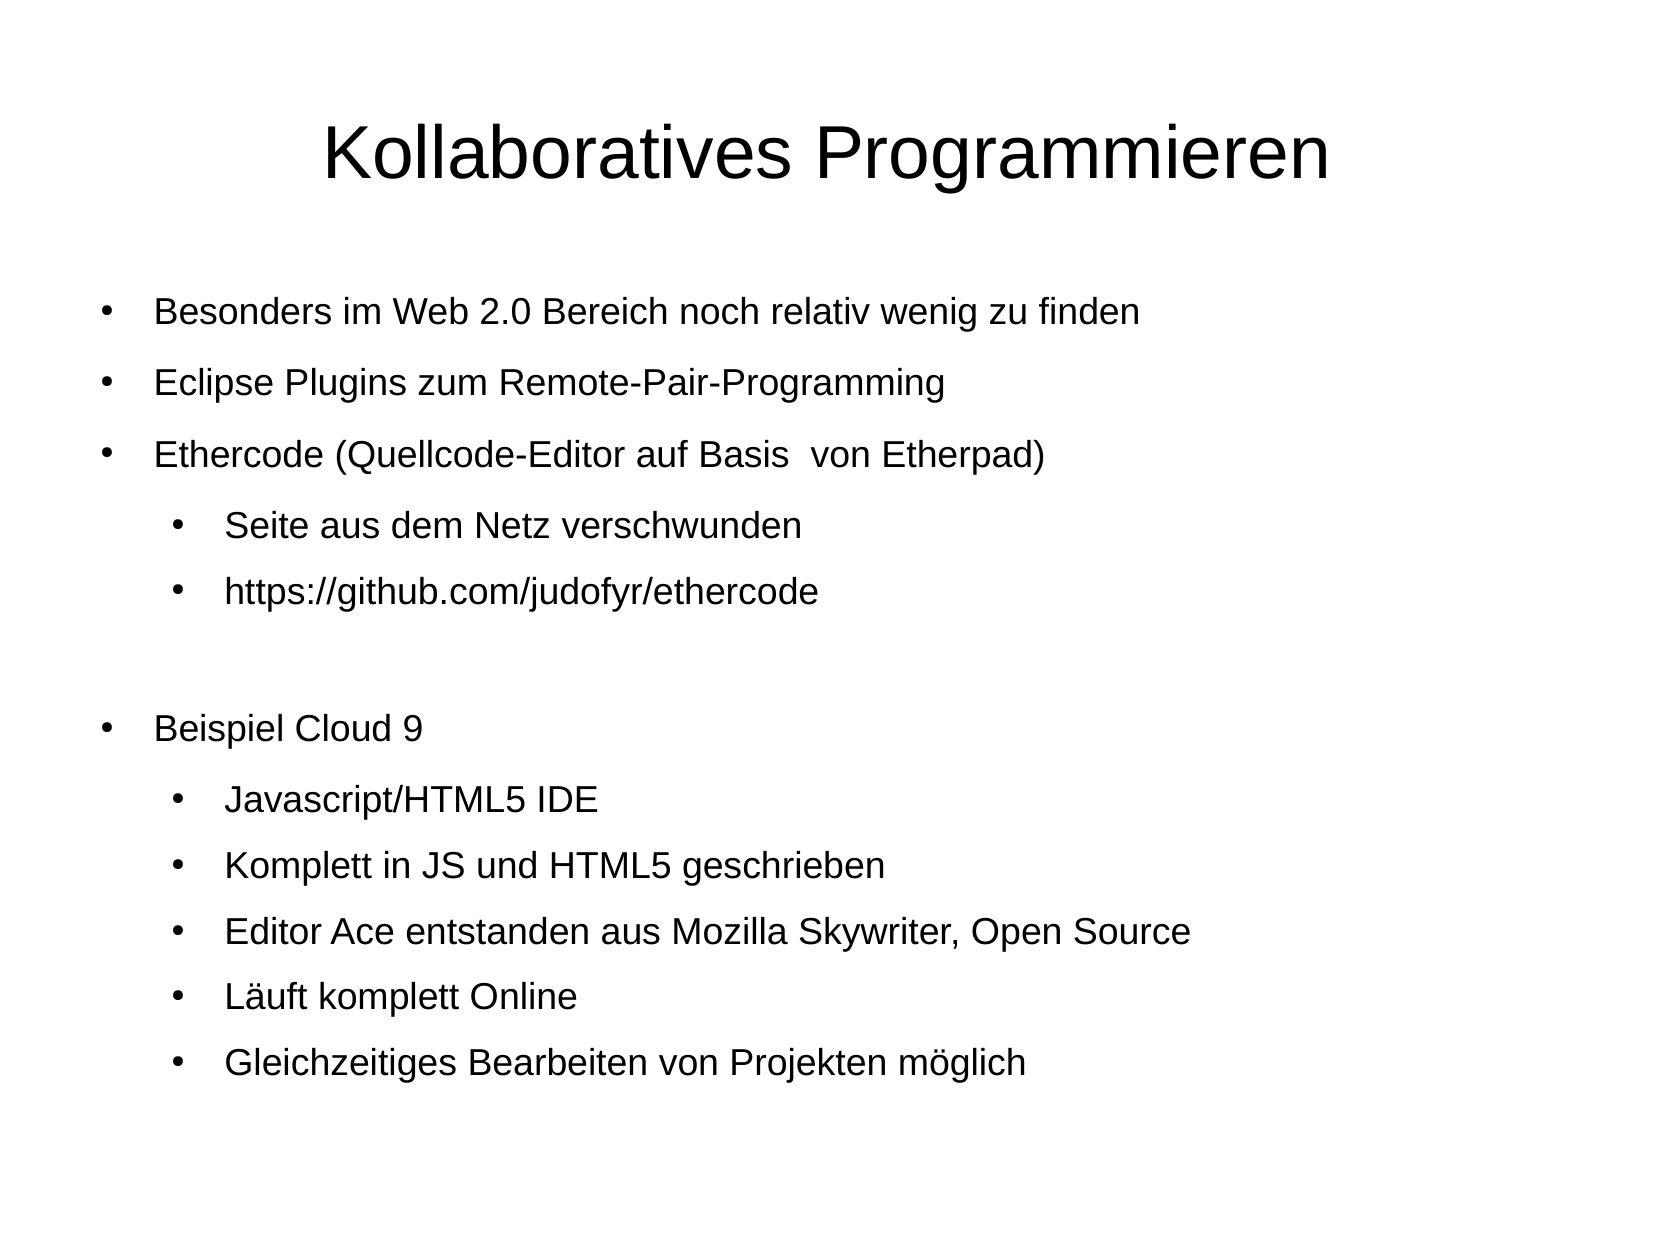

# Kollaboratives Programmieren
Besonders im Web 2.0 Bereich noch relativ wenig zu finden
Eclipse Plugins zum Remote-Pair-Programming
Ethercode (Quellcode-Editor auf Basis von Etherpad)
Seite aus dem Netz verschwunden
https://github.com/judofyr/ethercode
Beispiel Cloud 9
Javascript/HTML5 IDE
Komplett in JS und HTML5 geschrieben
Editor Ace entstanden aus Mozilla Skywriter, Open Source
Läuft komplett Online
Gleichzeitiges Bearbeiten von Projekten möglich